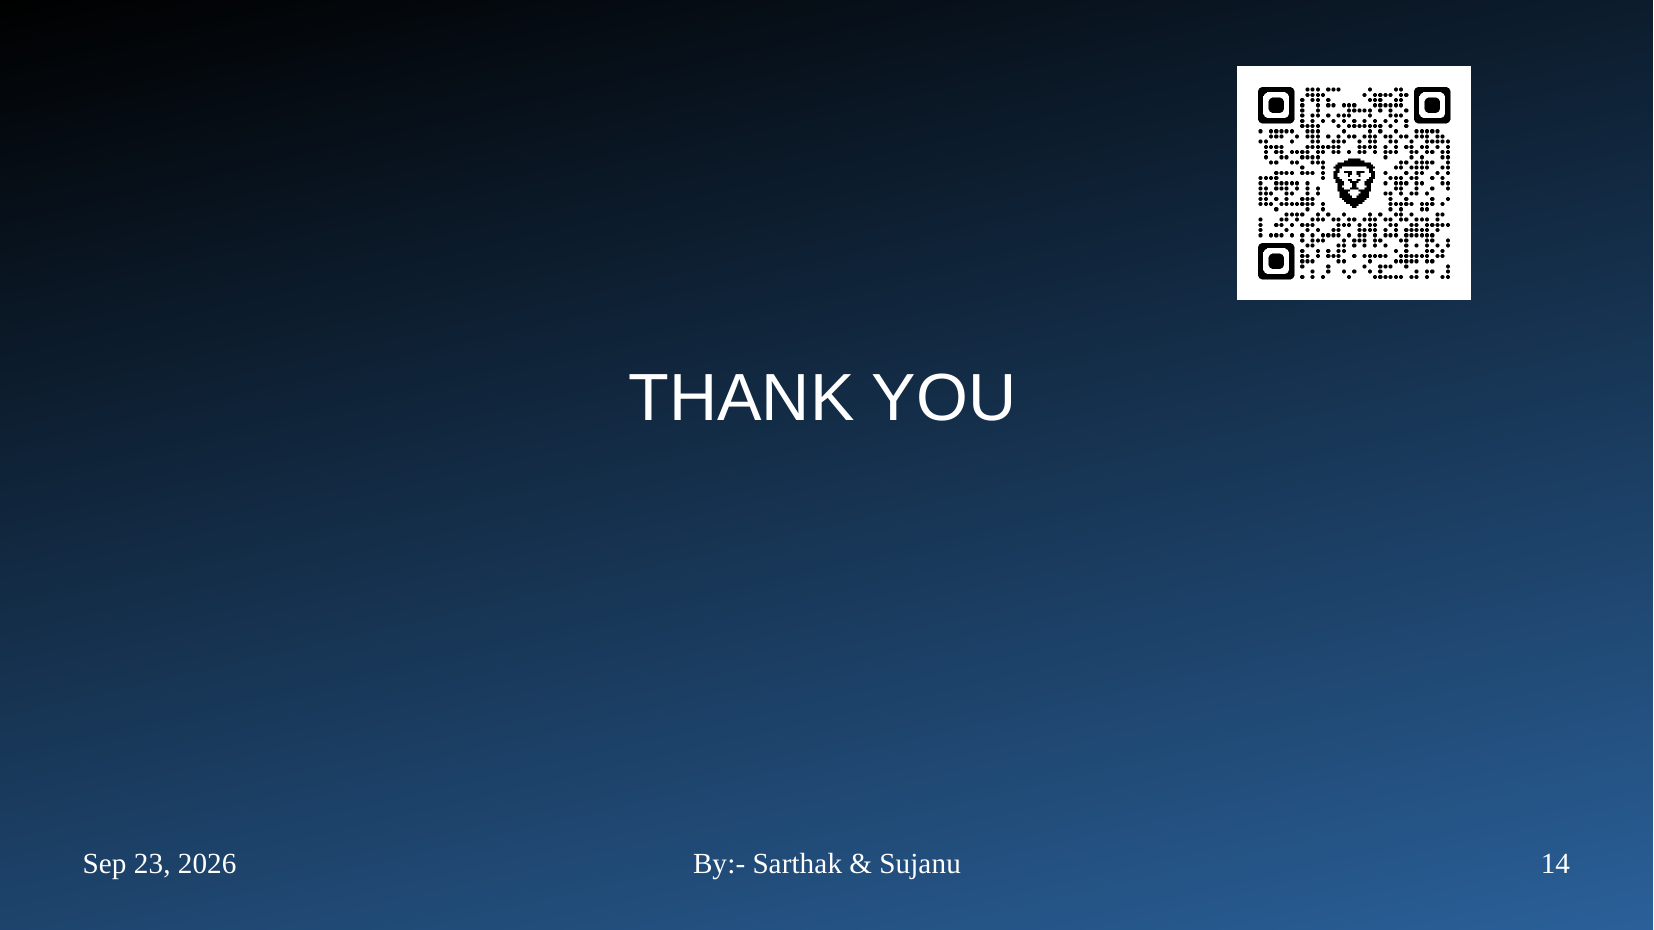

# THANK YOU
By:- Sarthak & Sujanu
14